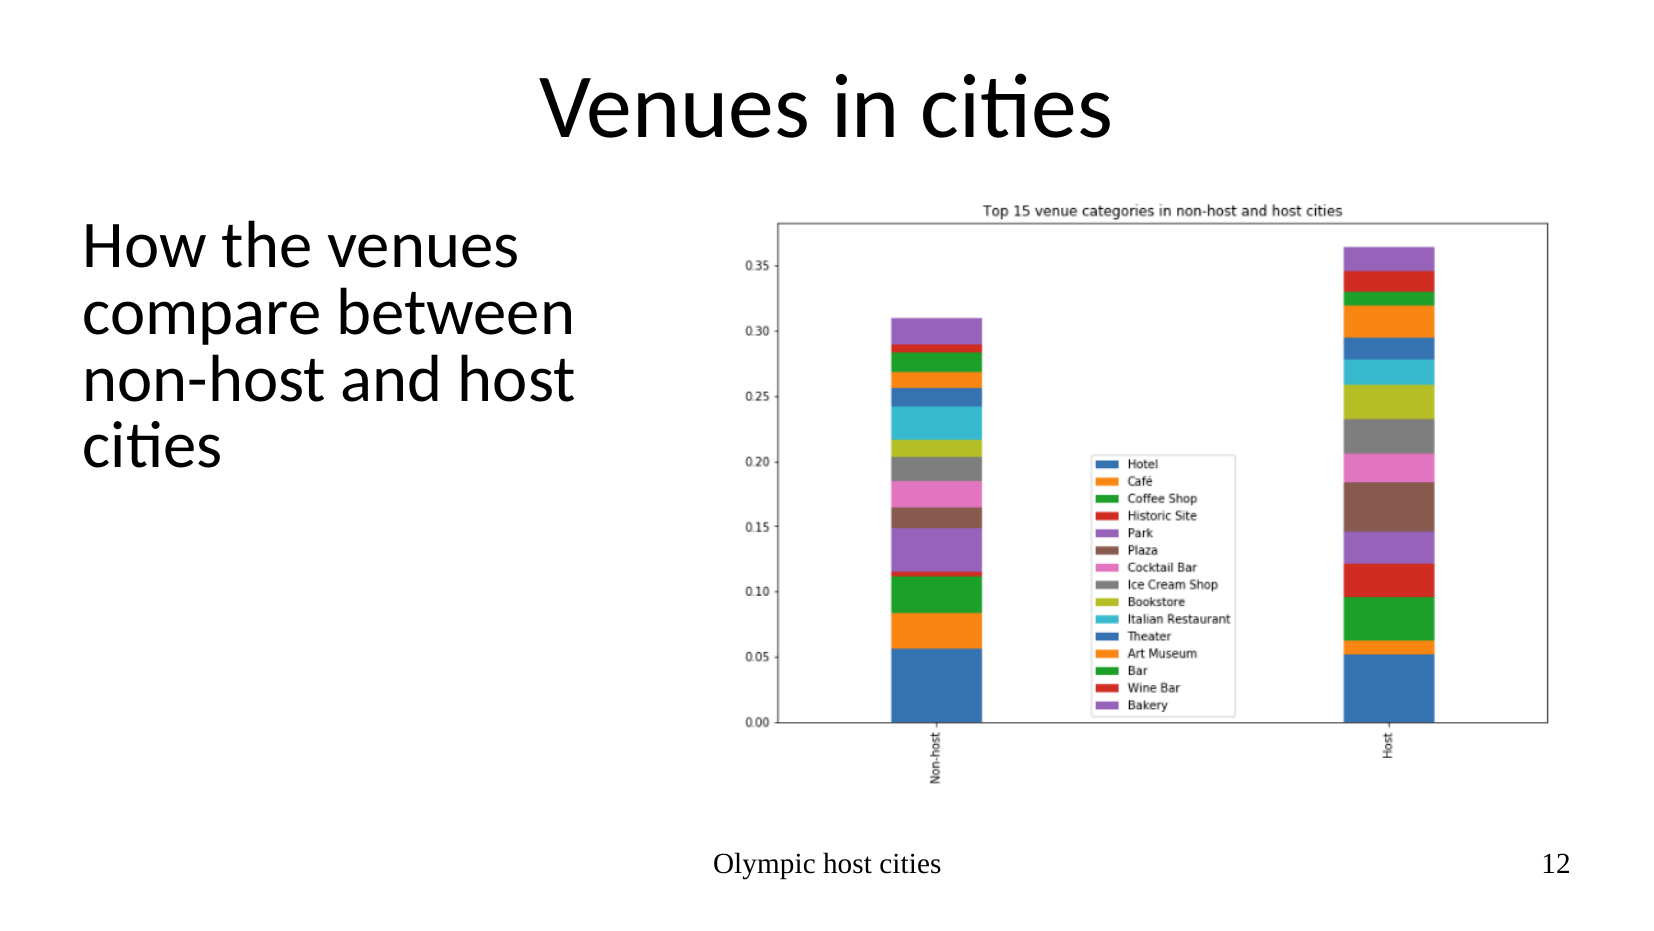

# Venues in cities
How the venues compare between non-host and host cities
Olympic host cities
12